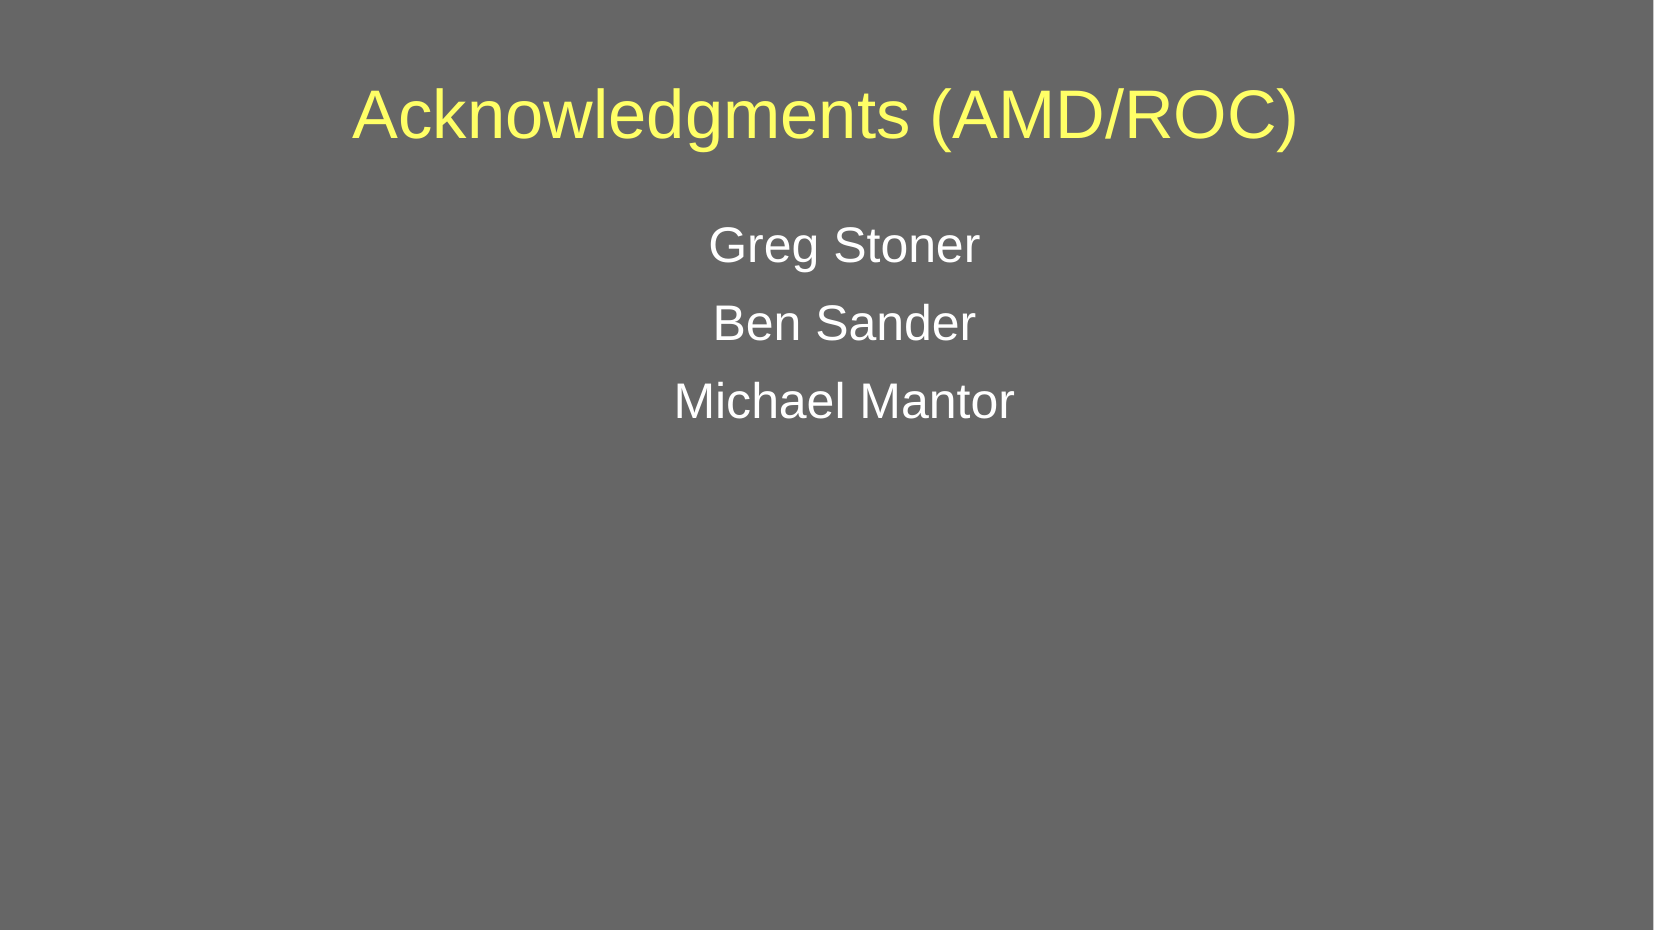

# Acknowledgments (AMD/ROC)
Greg Stoner
Ben Sander
Michael Mantor